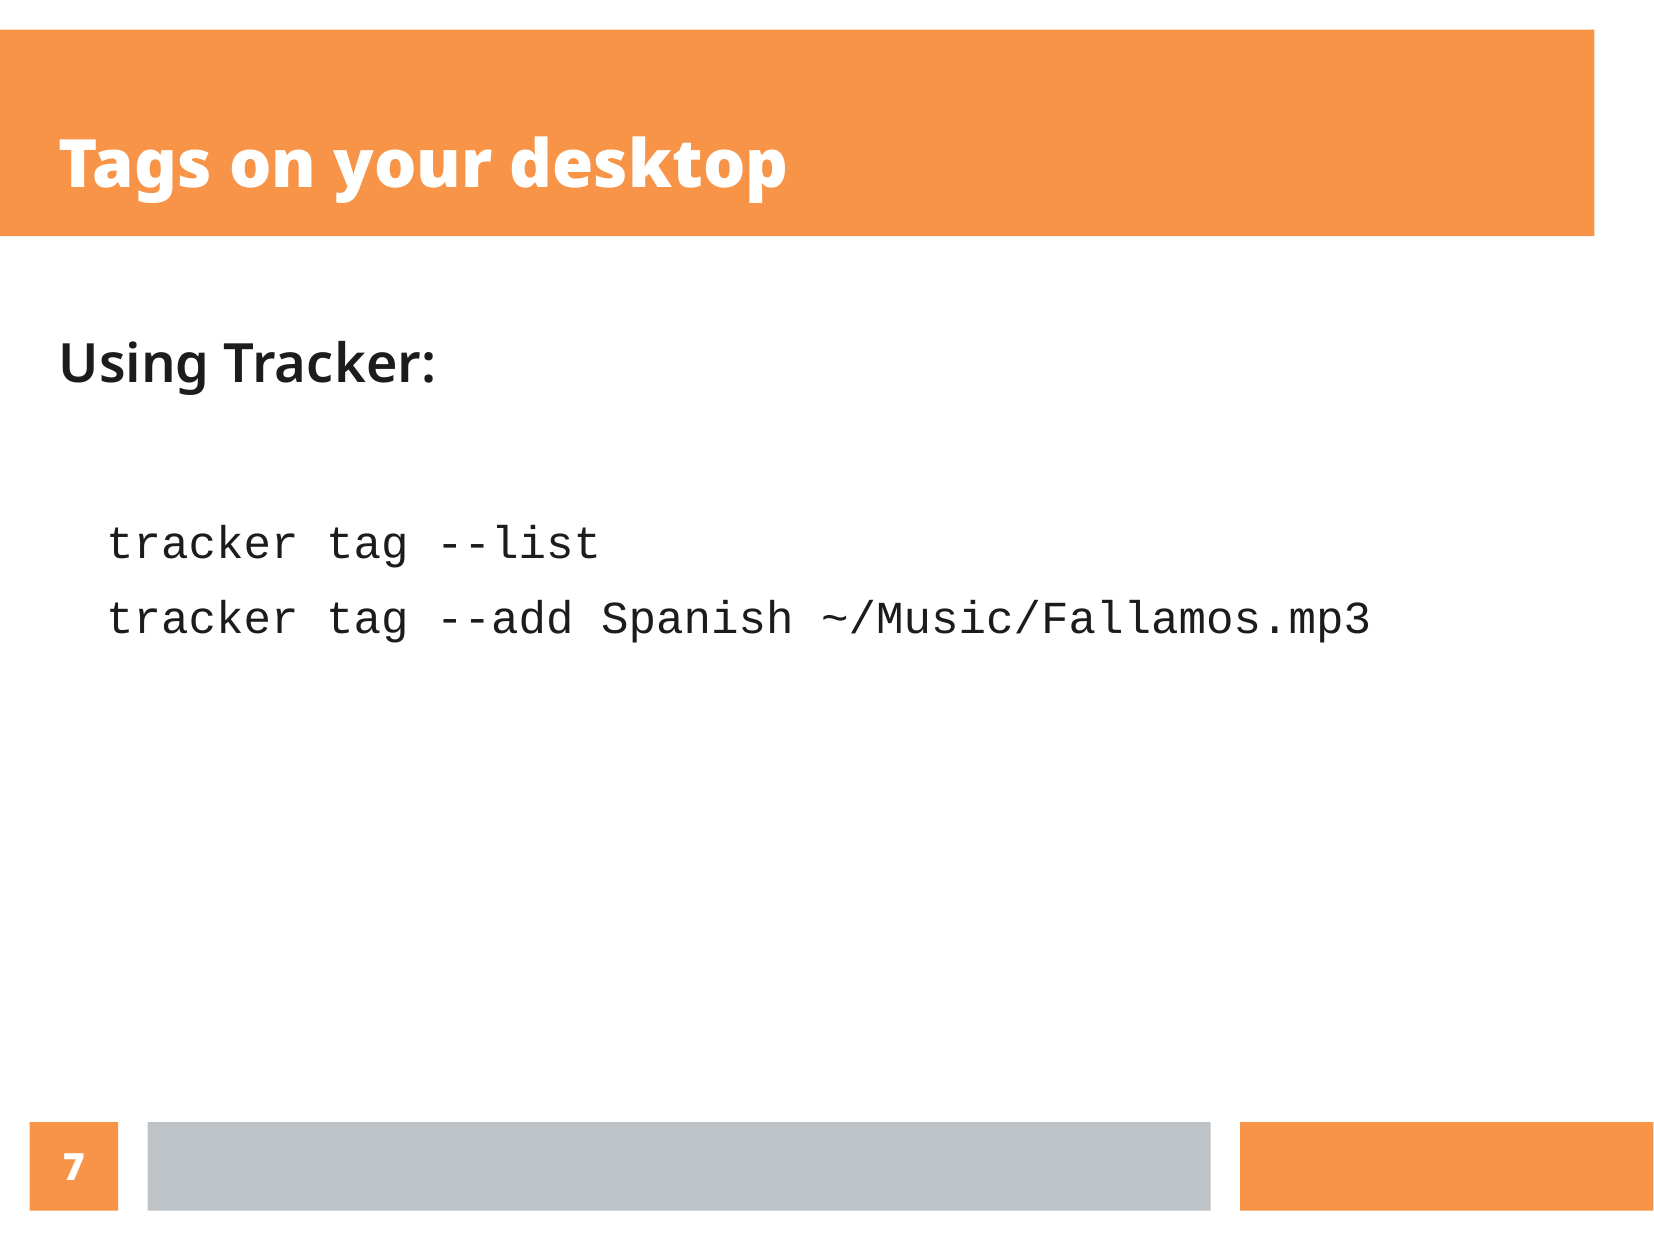

# Tags on your desktop
Using Tracker:
tracker tag --list
tracker tag --add Spanish ~/Music/Fallamos.mp3
7